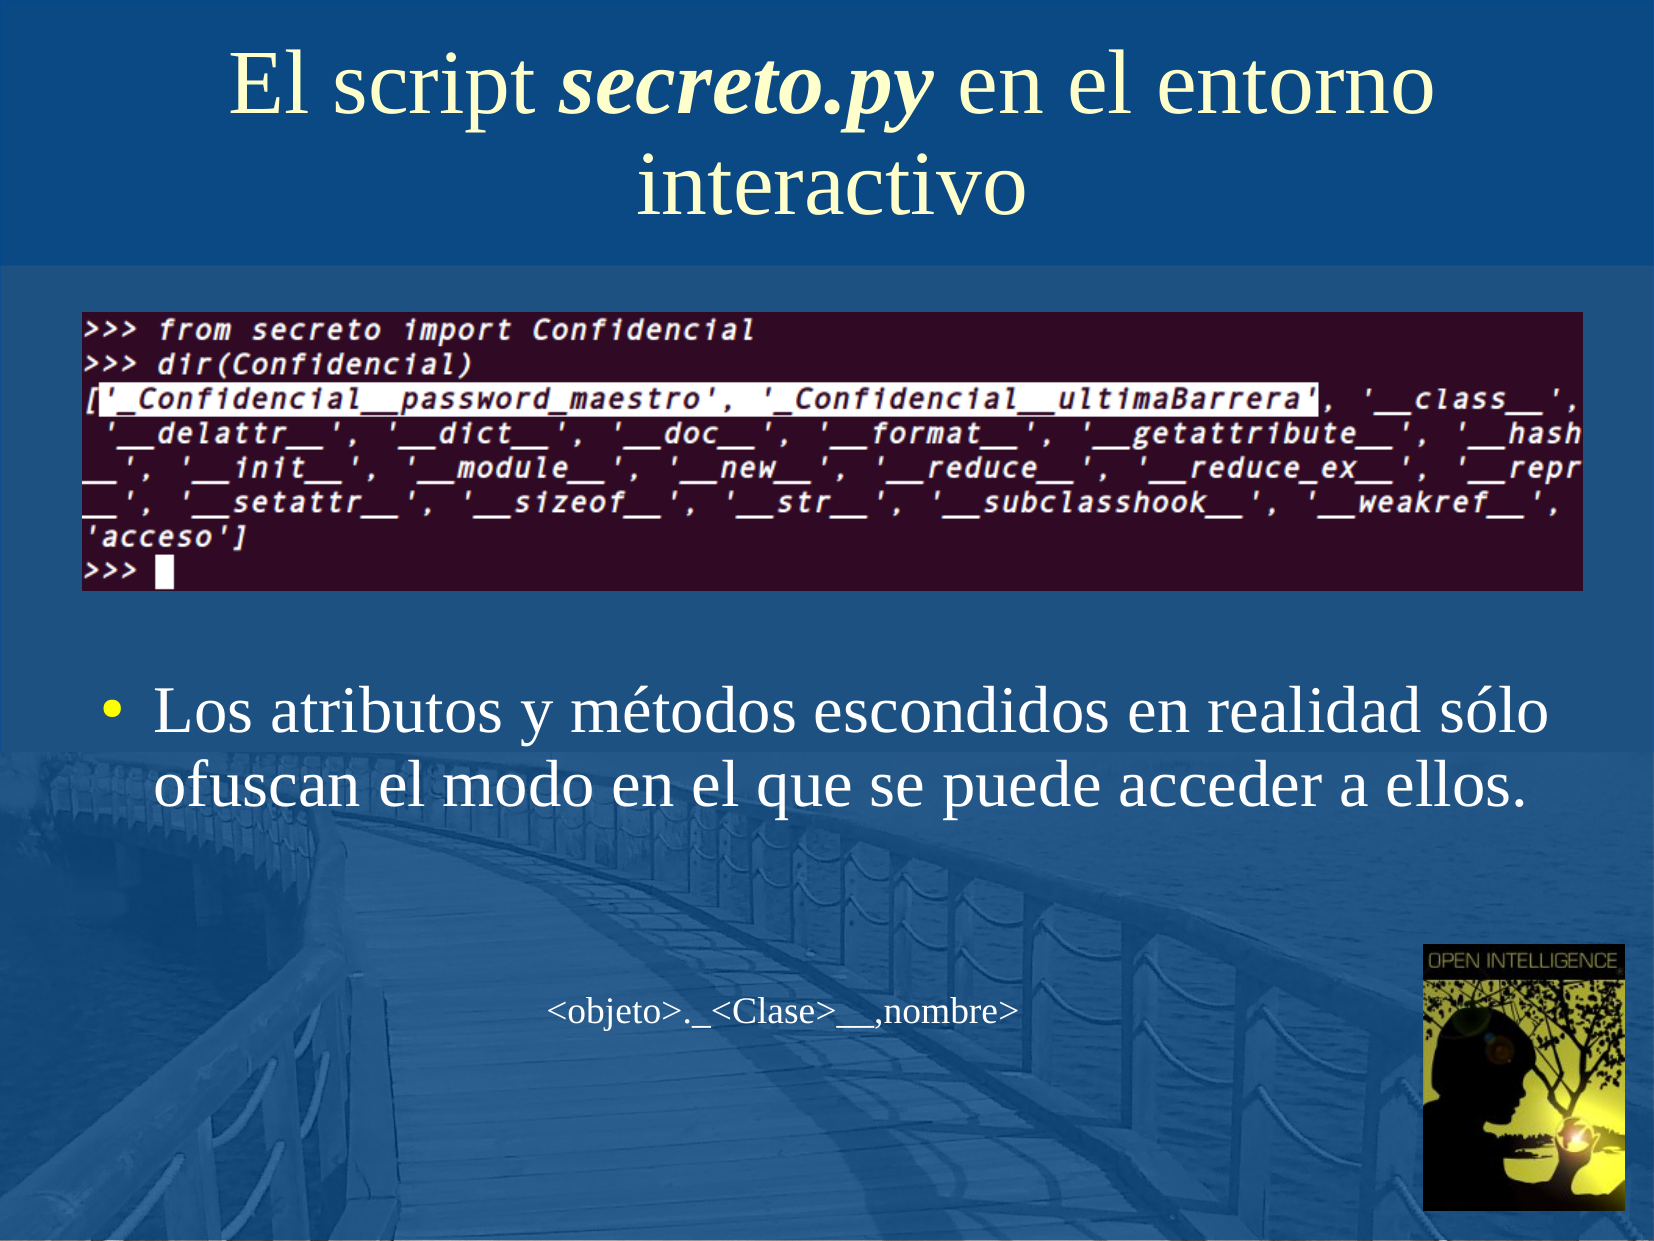

# El script secreto.py en el entorno interactivo
Los atributos y métodos escondidos en realidad sólo ofuscan el modo en el que se puede acceder a ellos.
<objeto>._<Clase>__,nombre>